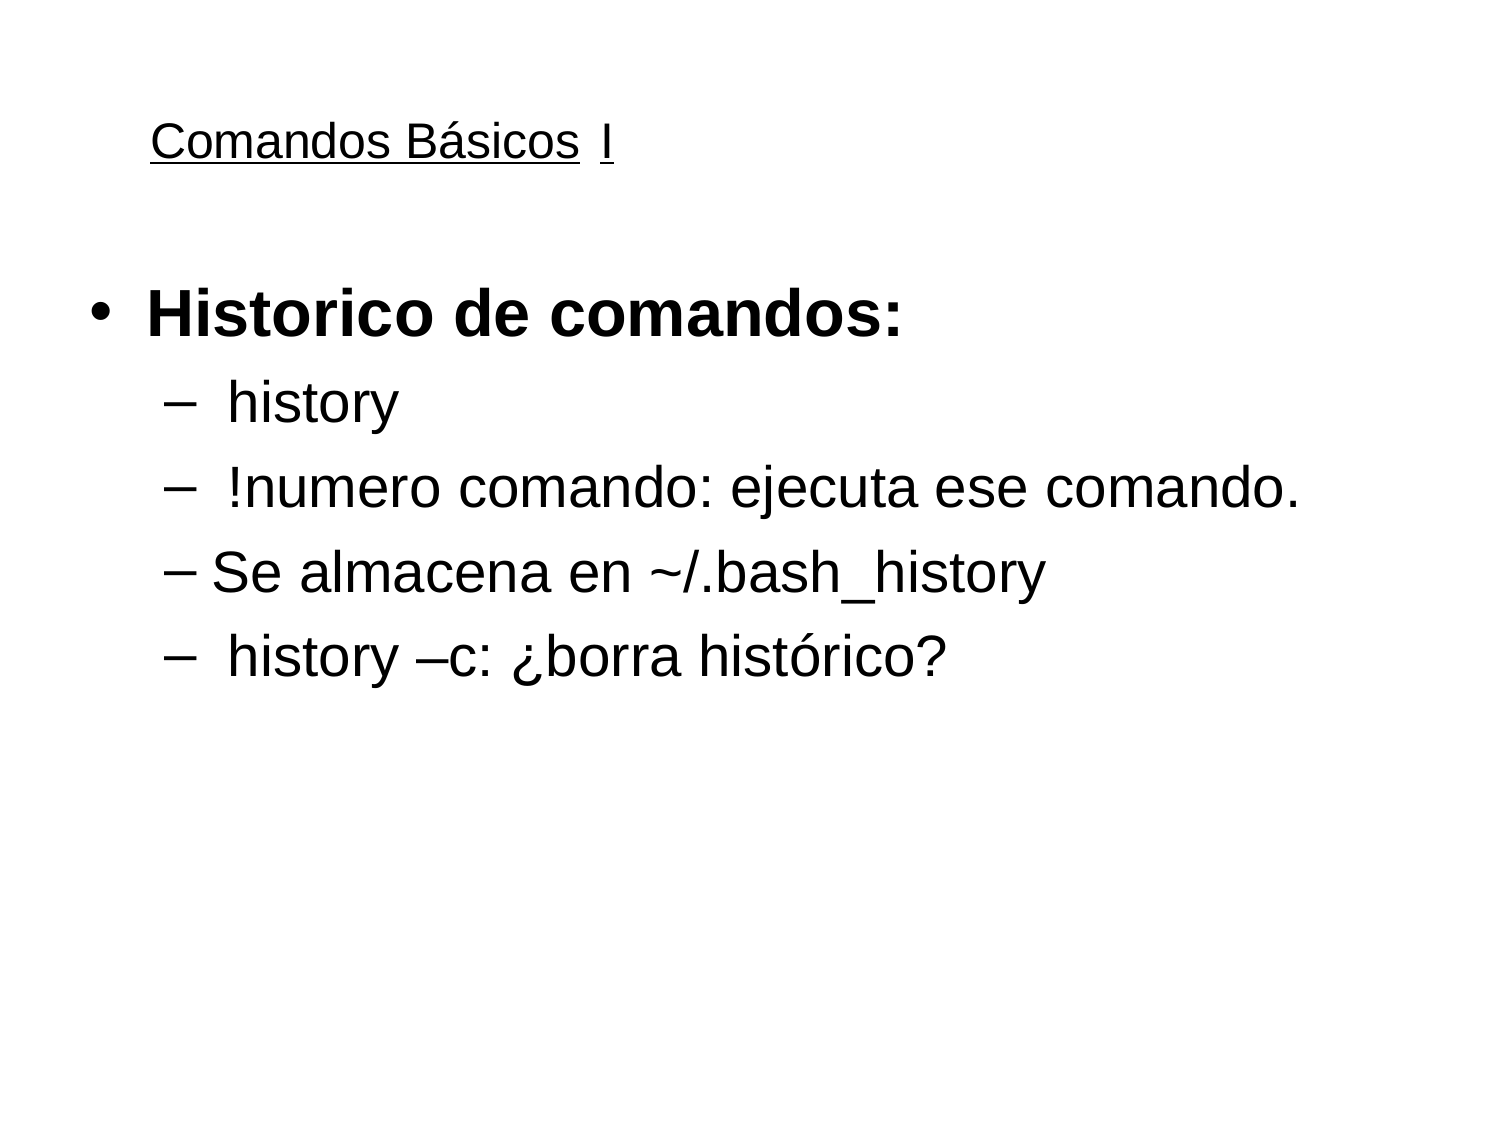

# Comandos Básicos	I
Historico de comandos:
 history
 !numero comando: ejecuta ese comando.
Se almacena en ~/.bash_history
 history –c: ¿borra histórico?